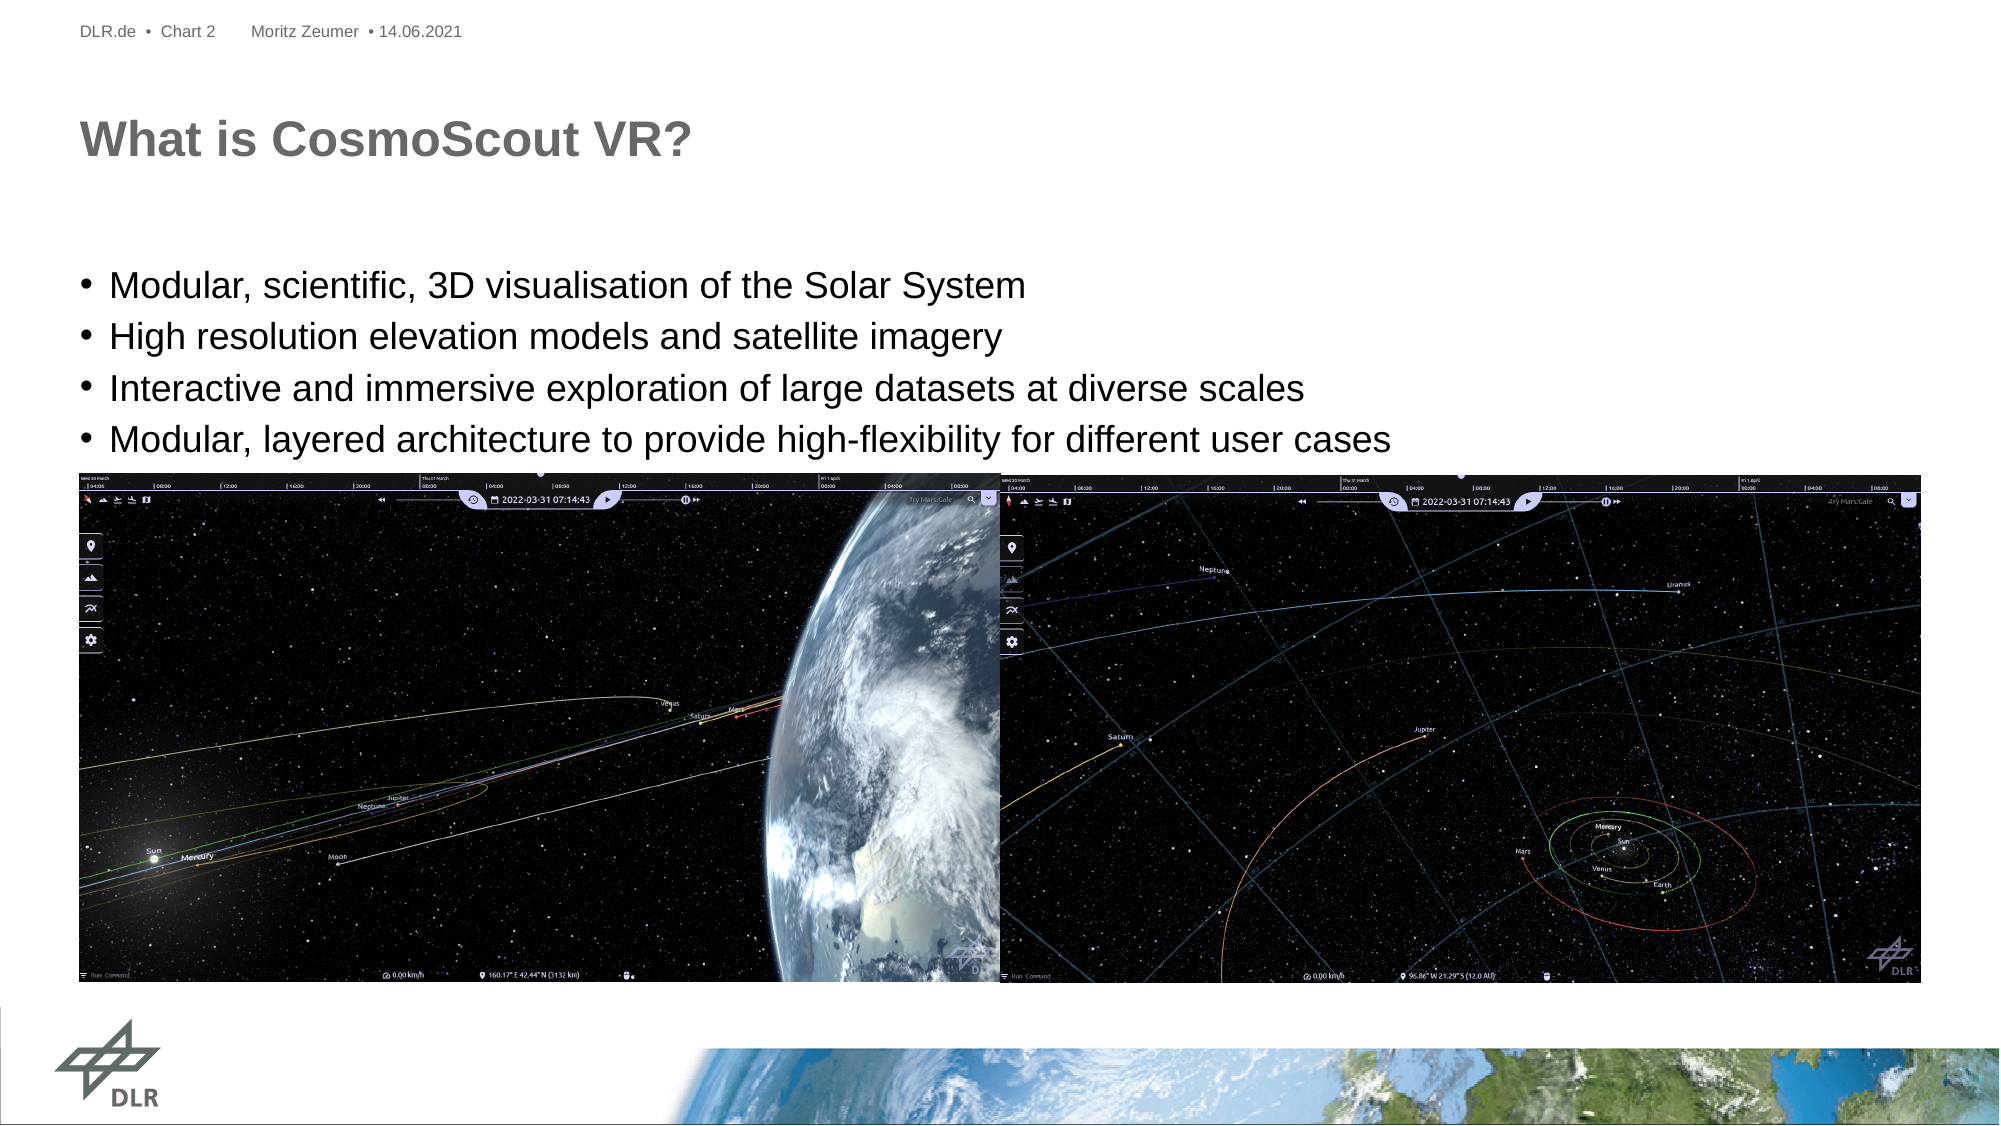

DLR.de • Chart
Moritz Zeumer  • 14.06.2021
What is CosmoScout VR?
Modular, scientific, 3D visualisation of the Solar System
High resolution elevation models and satellite imagery
Interactive and immersive exploration of large datasets at diverse scales
Modular, layered architecture to provide high-flexibility for different user cases